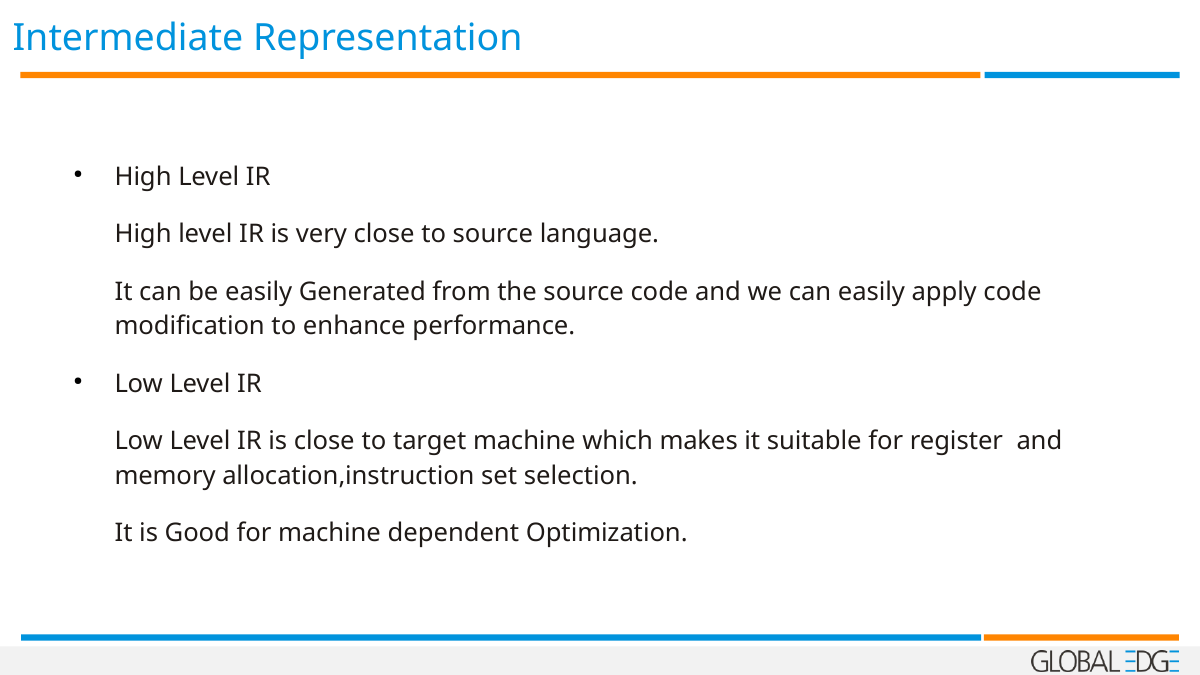

# Intermediate Representation
High Level IR
High level IR is very close to source language.
It can be easily Generated from the source code and we can easily apply code modification to enhance performance.
Low Level IR
Low Level IR is close to target machine which makes it suitable for register and memory allocation,instruction set selection.
It is Good for machine dependent Optimization.